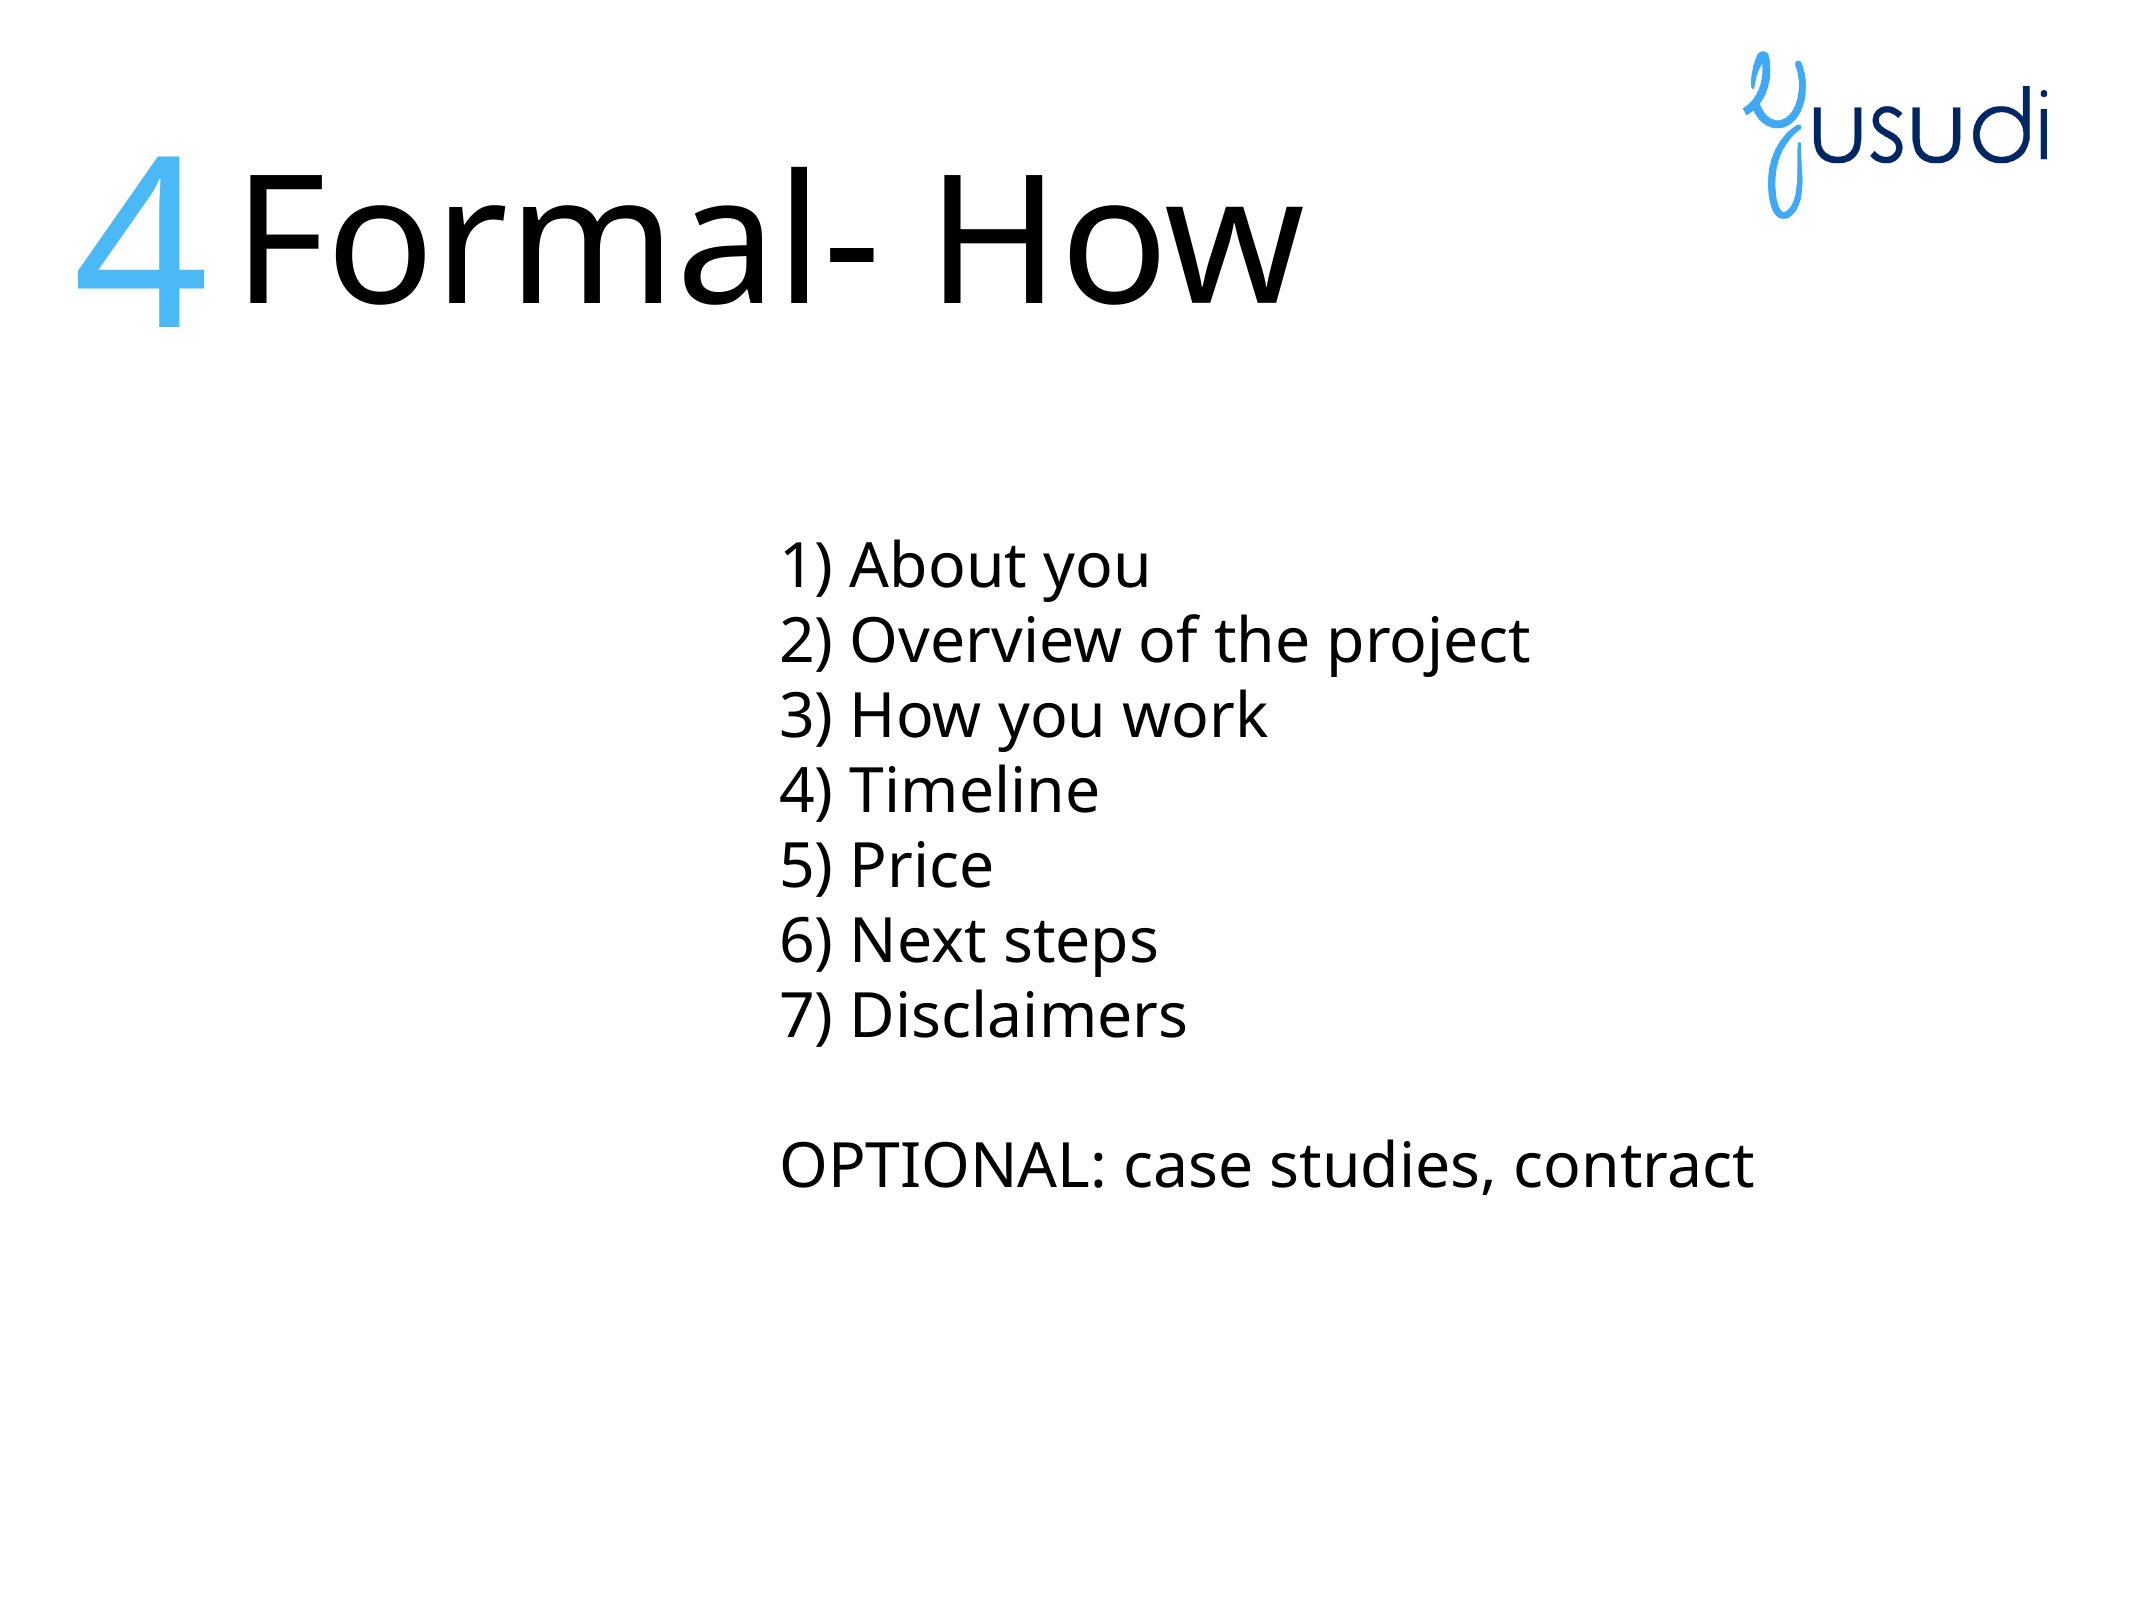

4
Formal- How
 About you
2) Overview of the project
3) How you work
4) Timeline
5) Price
6) Next steps
7) Disclaimers
OPTIONAL: case studies, contract